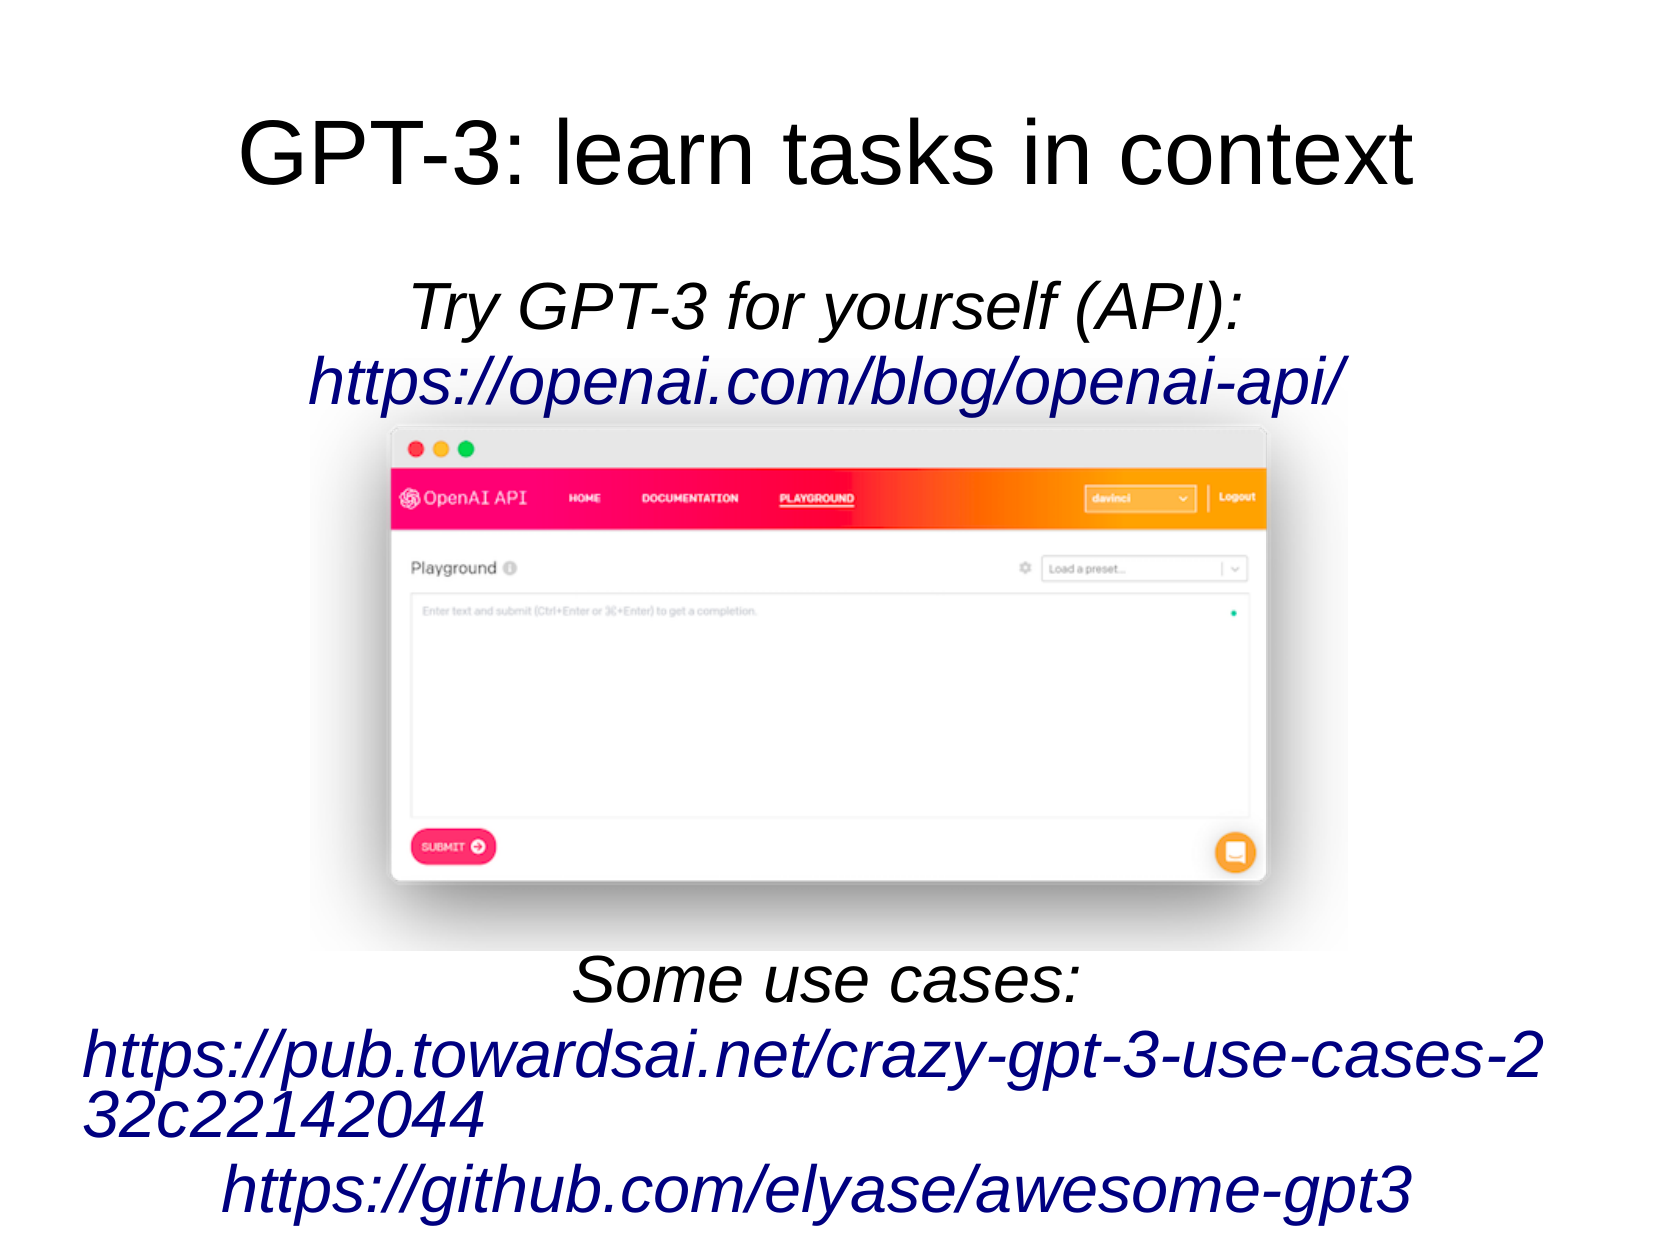

# GPT-3: learn tasks in context
Try GPT-3 for yourself (API):
https://openai.com/blog/openai-api/
Some use cases:https://pub.towardsai.net/crazy-gpt-3-use-cases-232c22142044https://github.com/elyase/awesome-gpt3